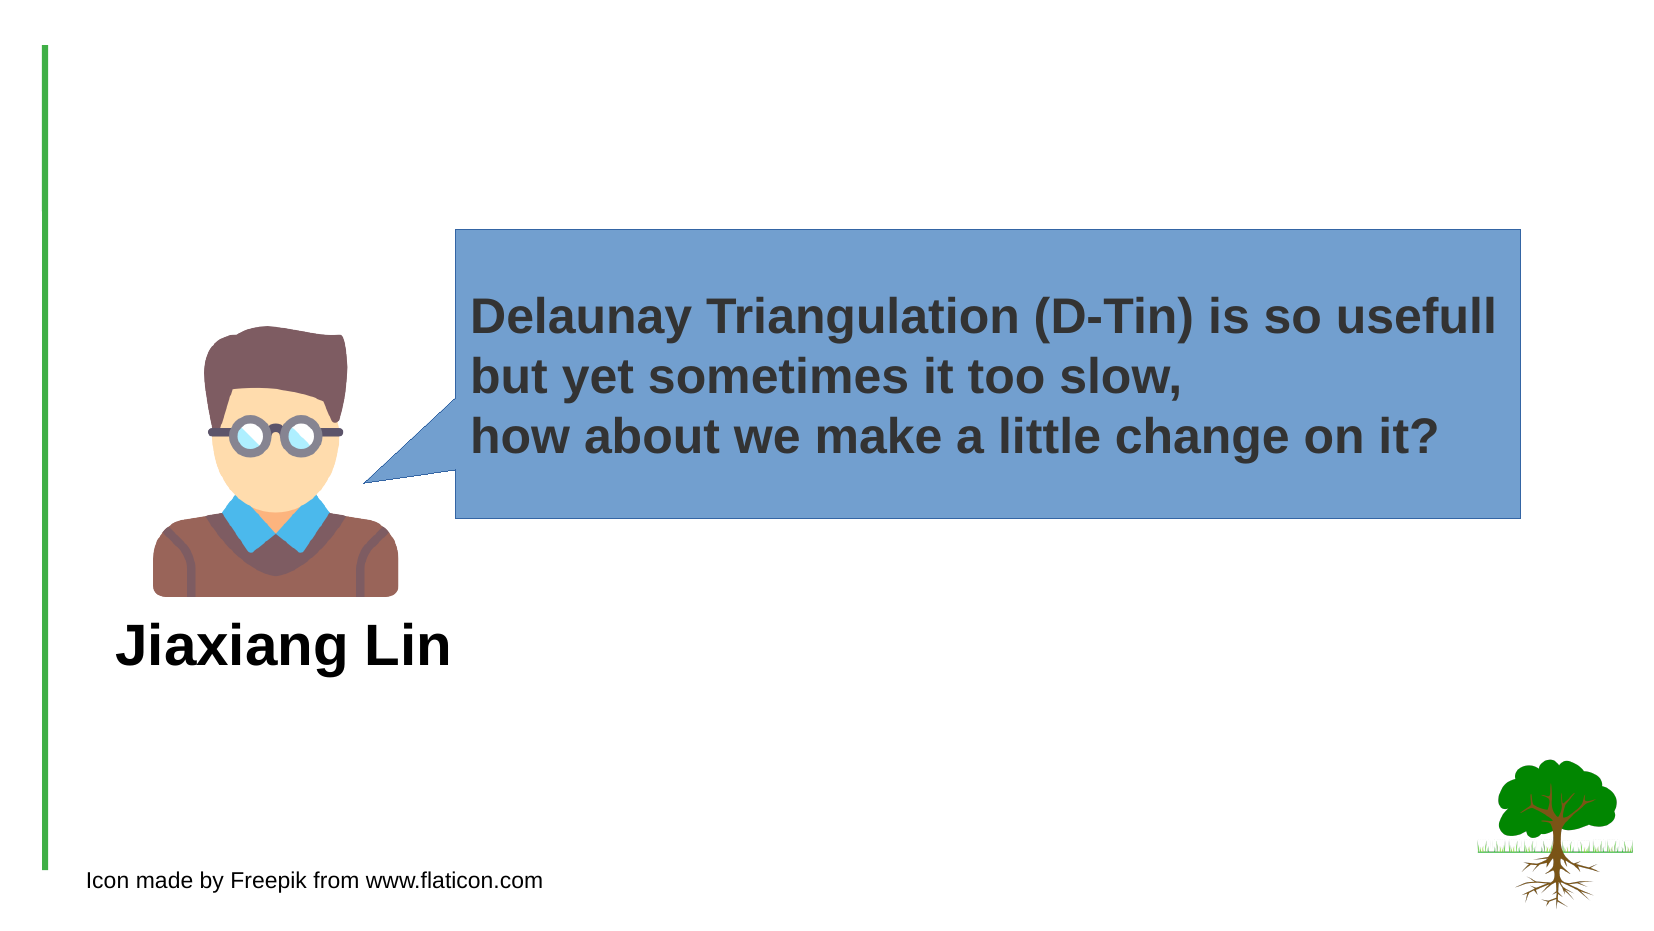

Delaunay Triangulation (D-Tin) is so usefull
but yet sometimes it too slow,
how about we make a little change on it?
Jiaxiang Lin
 Icon made by Freepik from www.flaticon.com